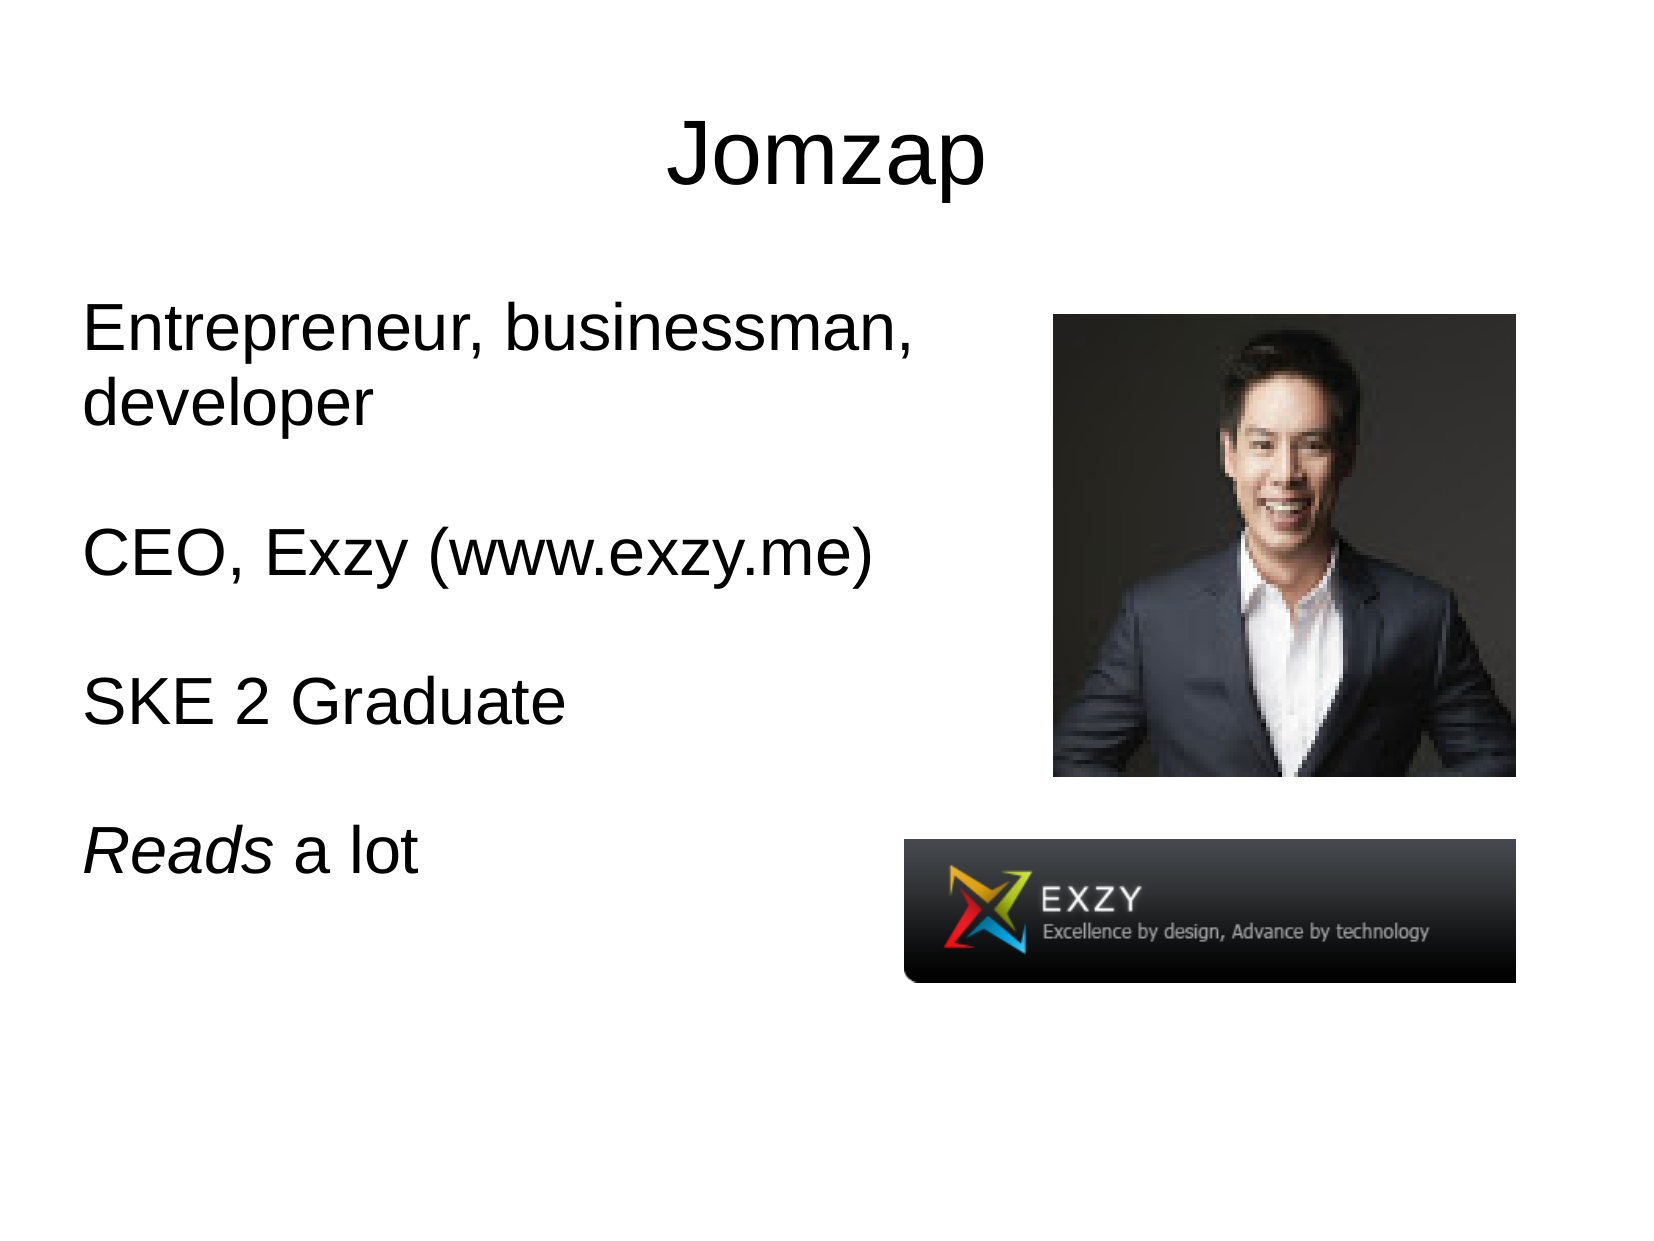

# Jomzap
Entrepreneur, businessman, developer
CEO, Exzy (www.exzy.me)
SKE 2 Graduate
Reads a lot